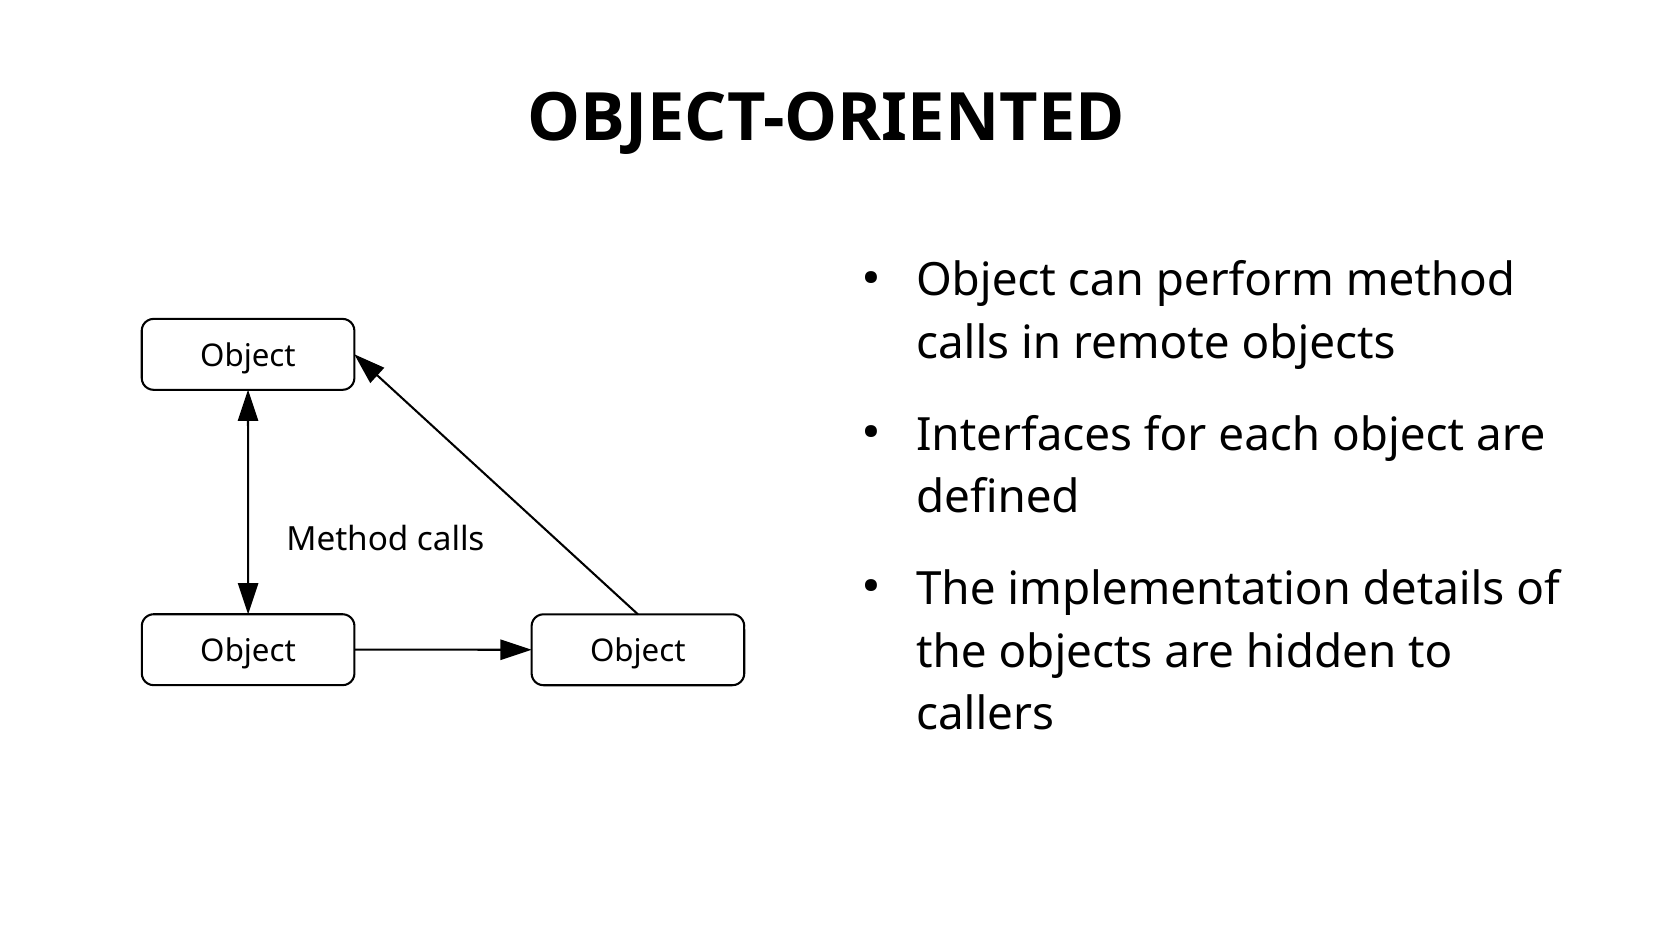

# OBJECT-ORIENTED
Object can perform method calls in remote objects
Interfaces for each object are defined
The implementation details of the objects are hidden to callers
Object
Method calls
Object
Object